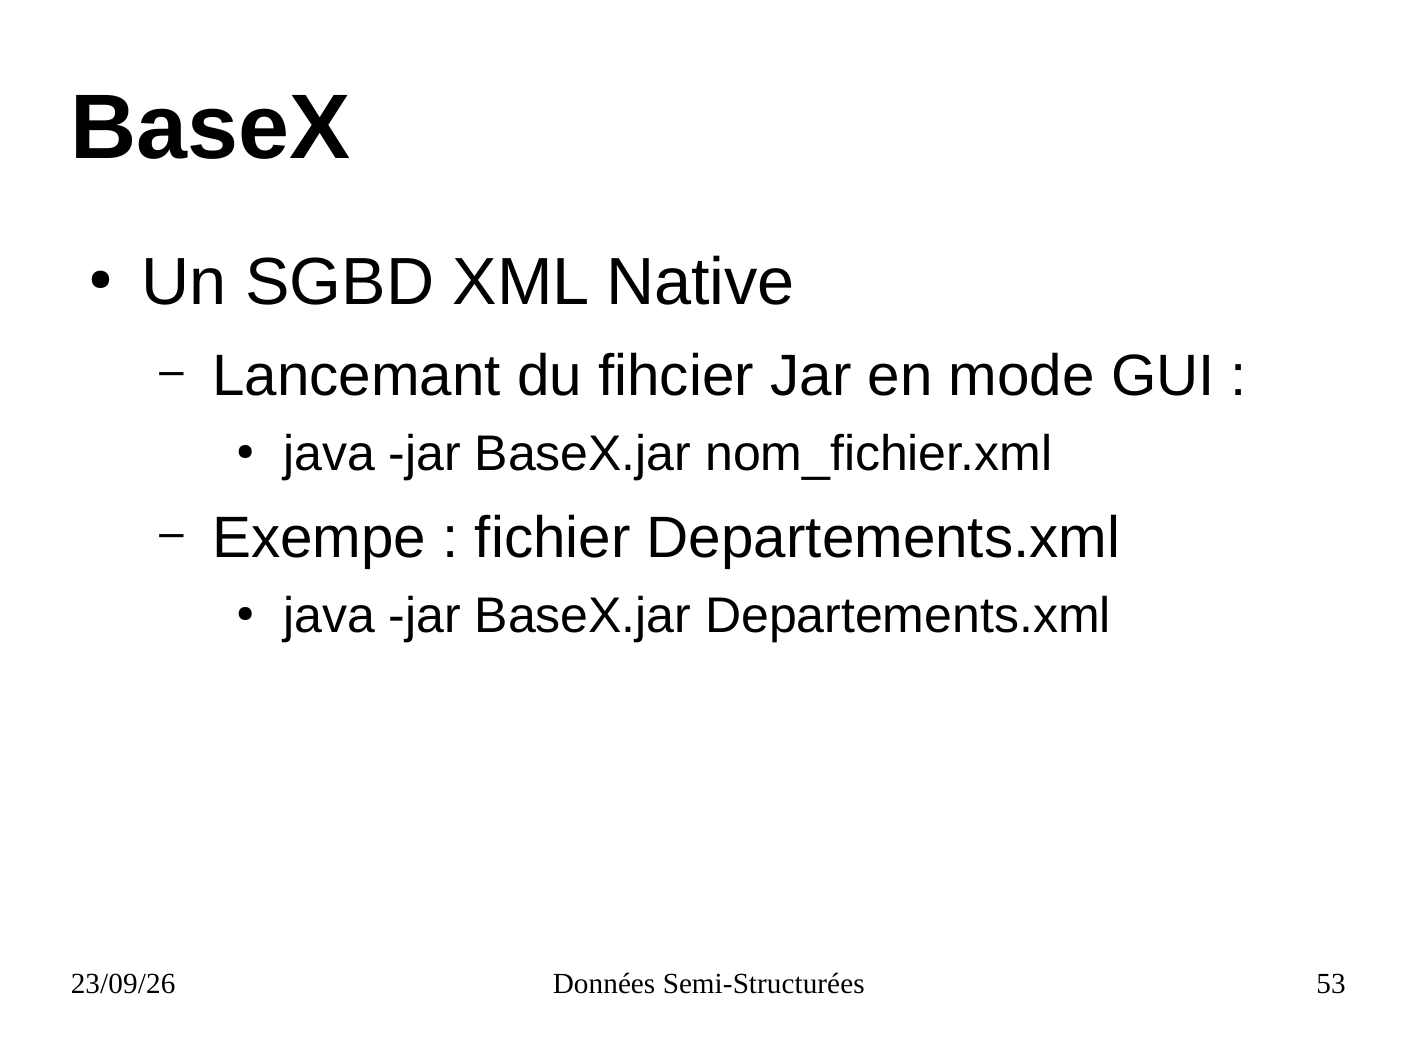

# BaseX
Un SGBD XML Native
Lancemant du fihcier Jar en mode GUI :
java -jar BaseX.jar nom_fichier.xml
Exempe : fichier Departements.xml
java -jar BaseX.jar Departements.xml
Données Semi-Structurées
53